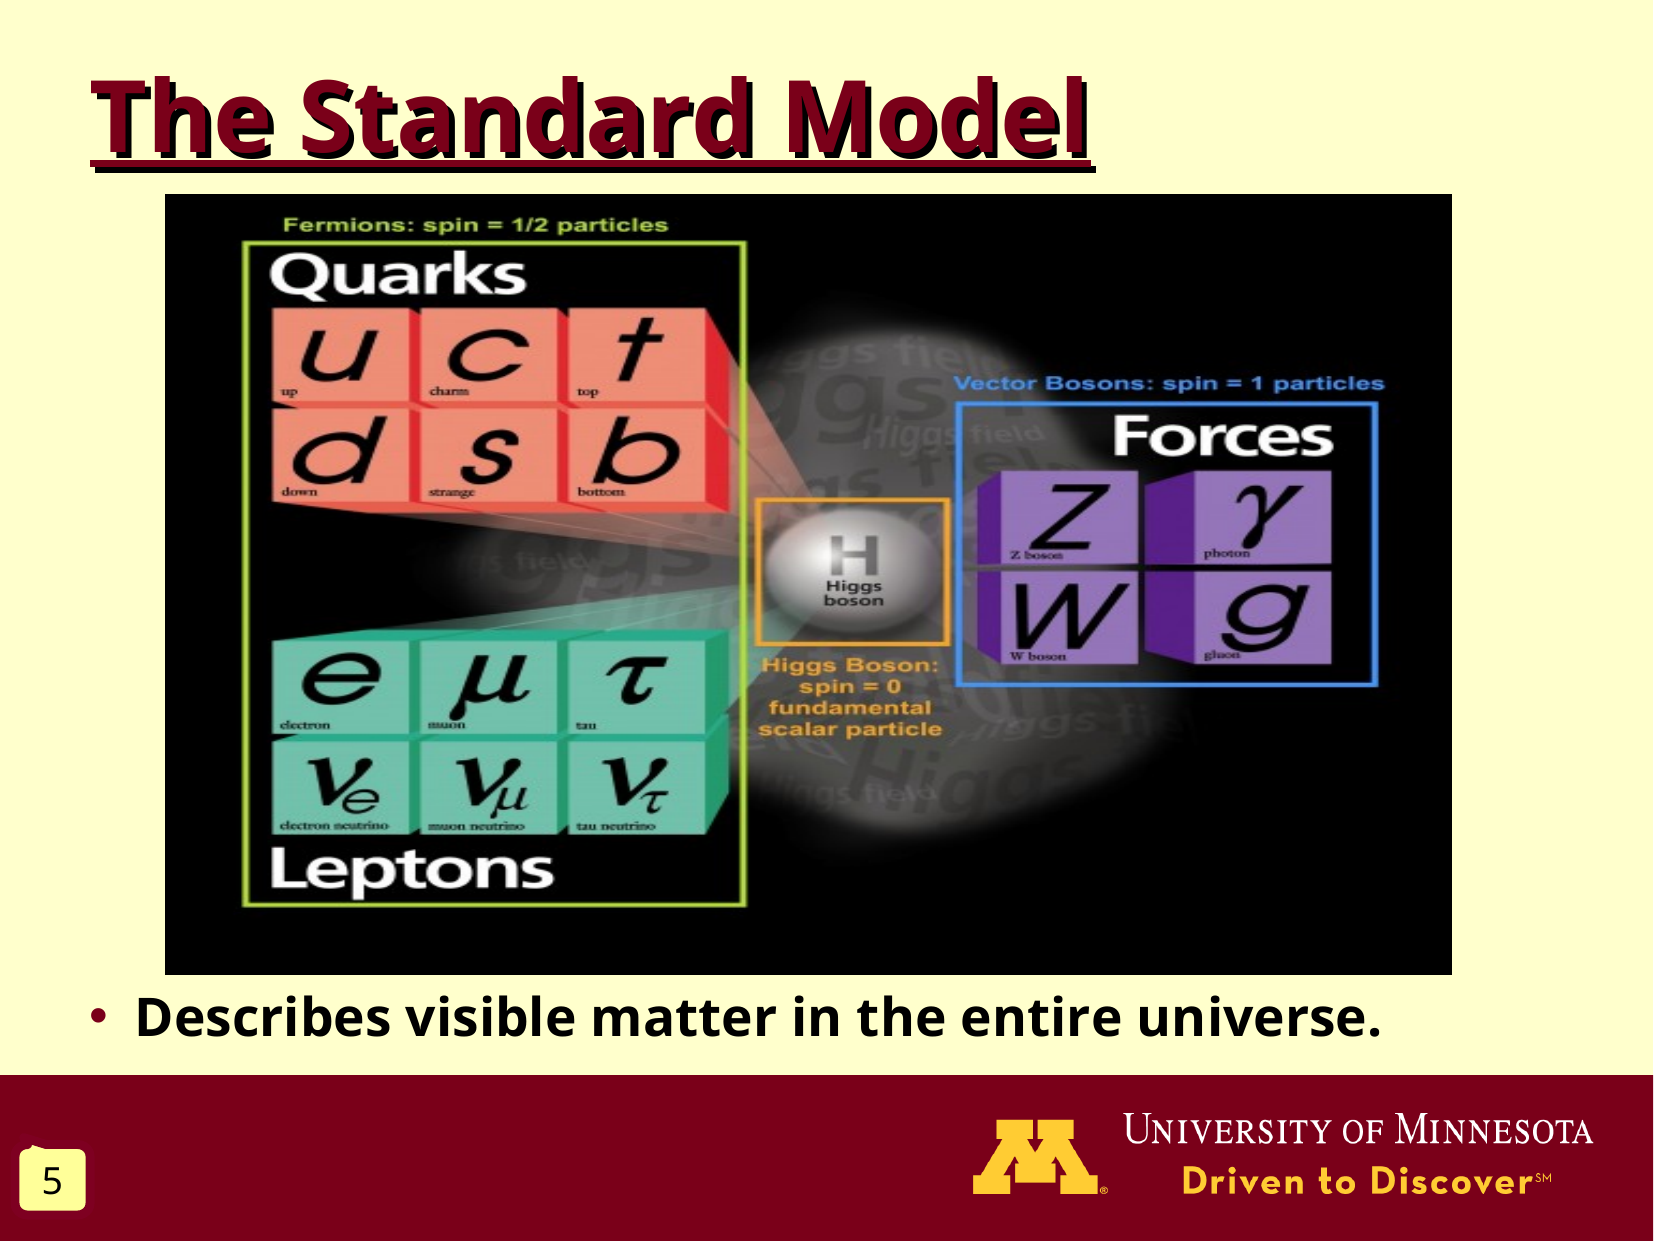

# The Standard Model
Describes visible matter in the entire universe.
5